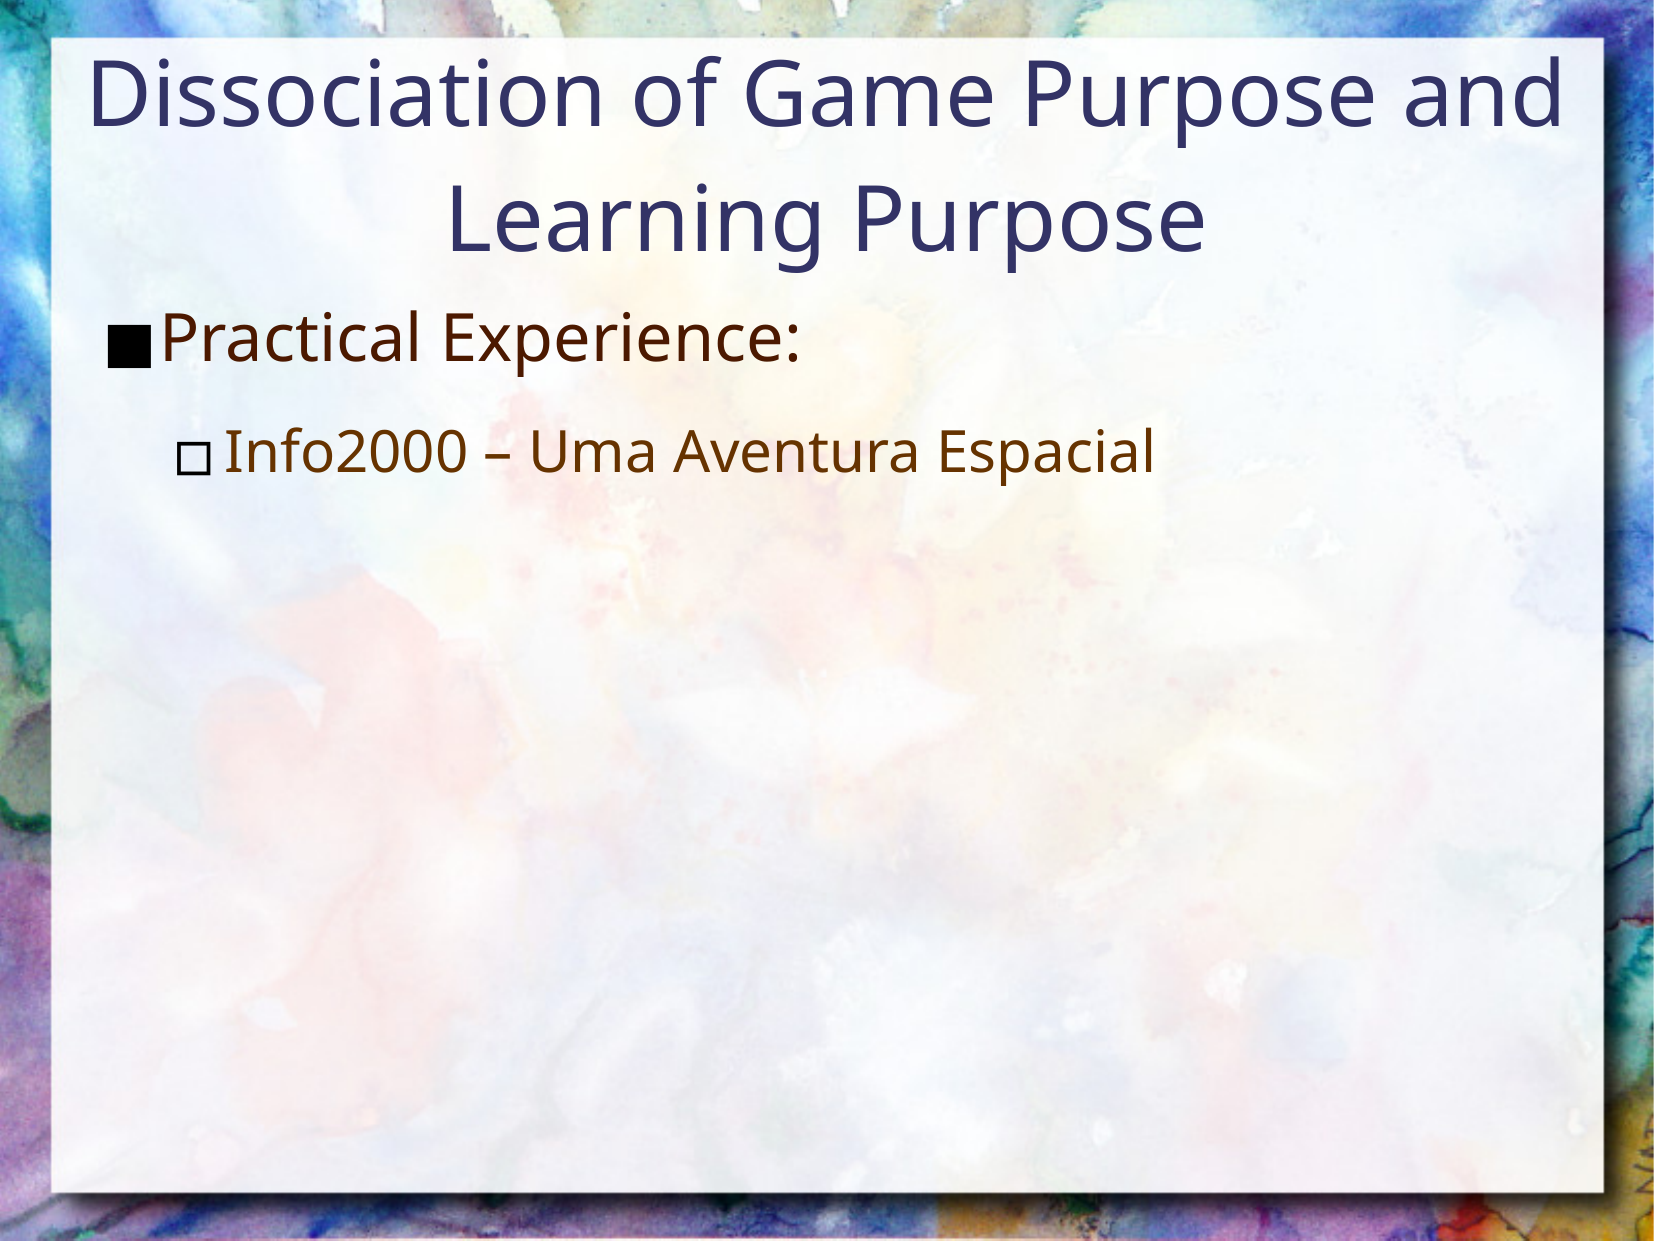

# Dissociation of Game Purpose and Learning Purpose
Practical Experience:
Info2000 – Uma Aventura Espacial